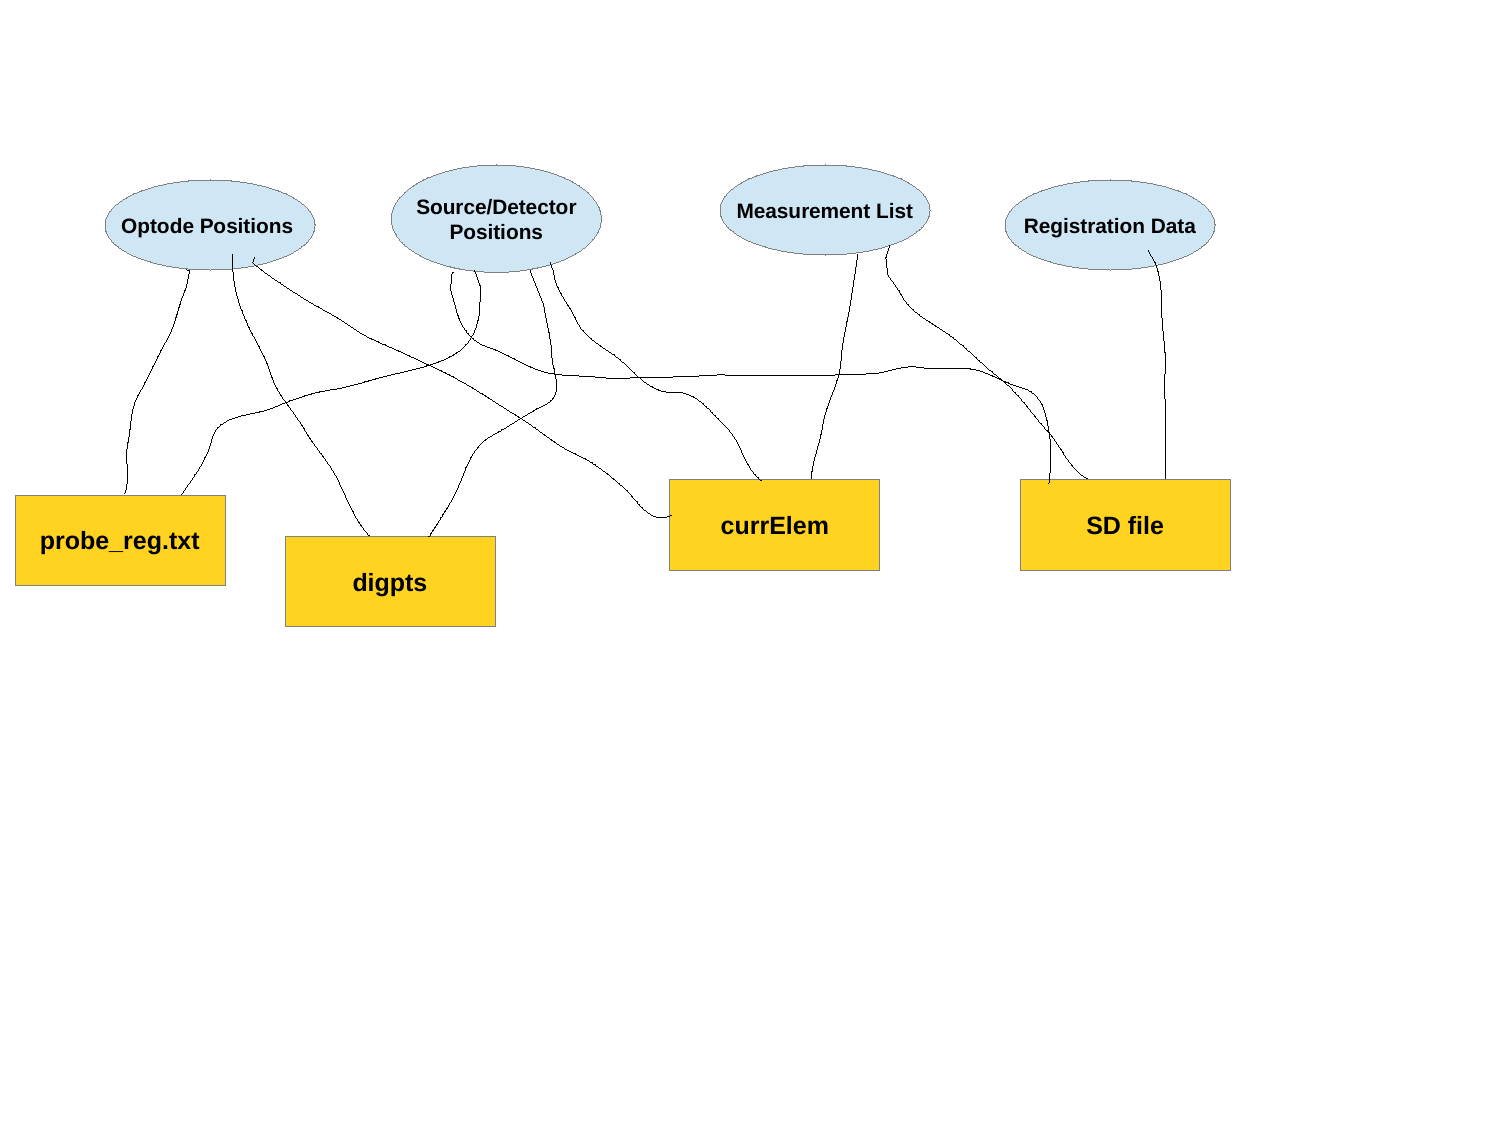

Source/Detector
Positions
Measurement List
Optode Positions
Registration Data
currElem
SD file
probe_reg.txt
digpts